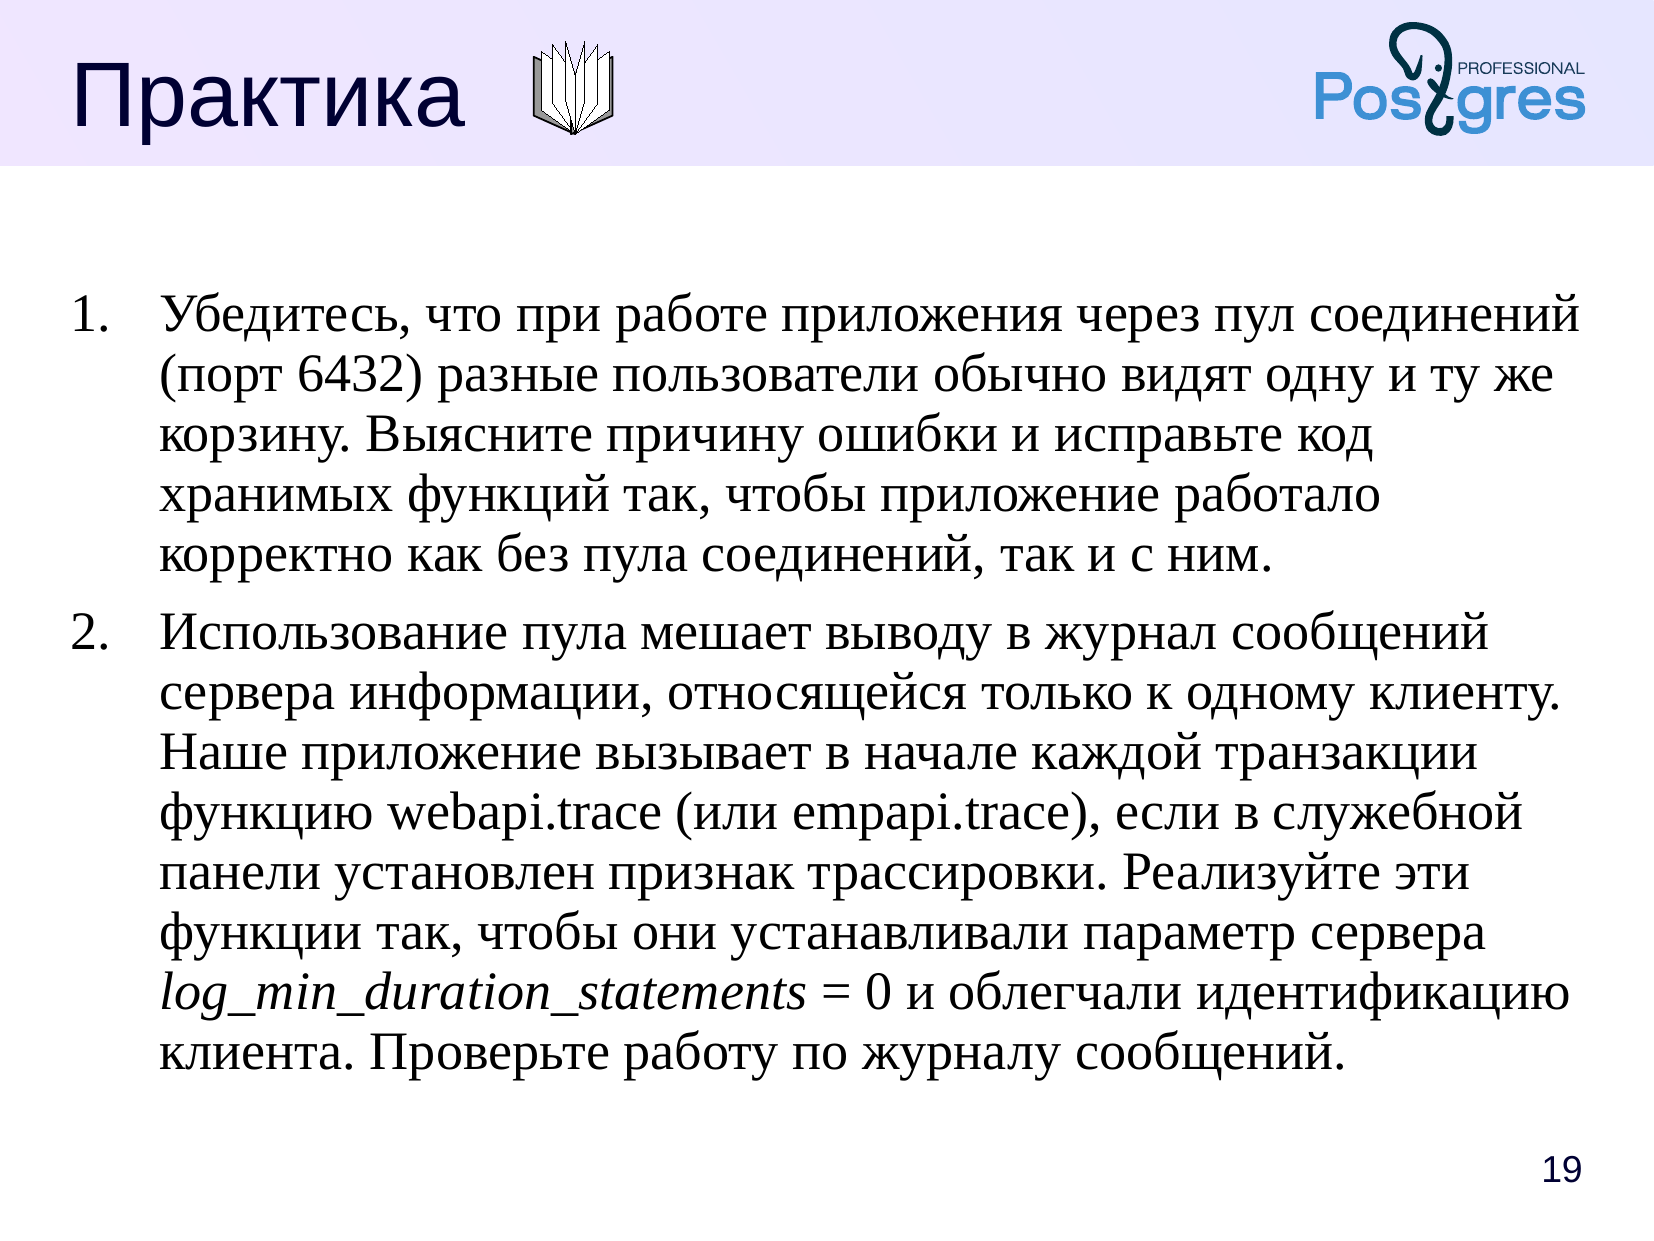

# Практика
Убедитесь, что при работе приложения через пул соединений (порт 6432) разные пользователи обычно видят одну и ту же корзину. Выясните причину ошибки и исправьте код хранимых функций так, чтобы приложение работало корректно как без пула соединений, так и с ним.
Использование пула мешает выводу в журнал сообщений сервера информации, относящейся только к одному клиенту. Наше приложение вызывает в начале каждой транзакции функцию webapi.trace (или empapi.trace), если в служебной панели установлен признак трассировки. Реализуйте эти функции так, чтобы они устанавливали параметр сервера log_min_duration_statements = 0 и облегчали идентификацию клиента. Проверьте работу по журналу сообщений.